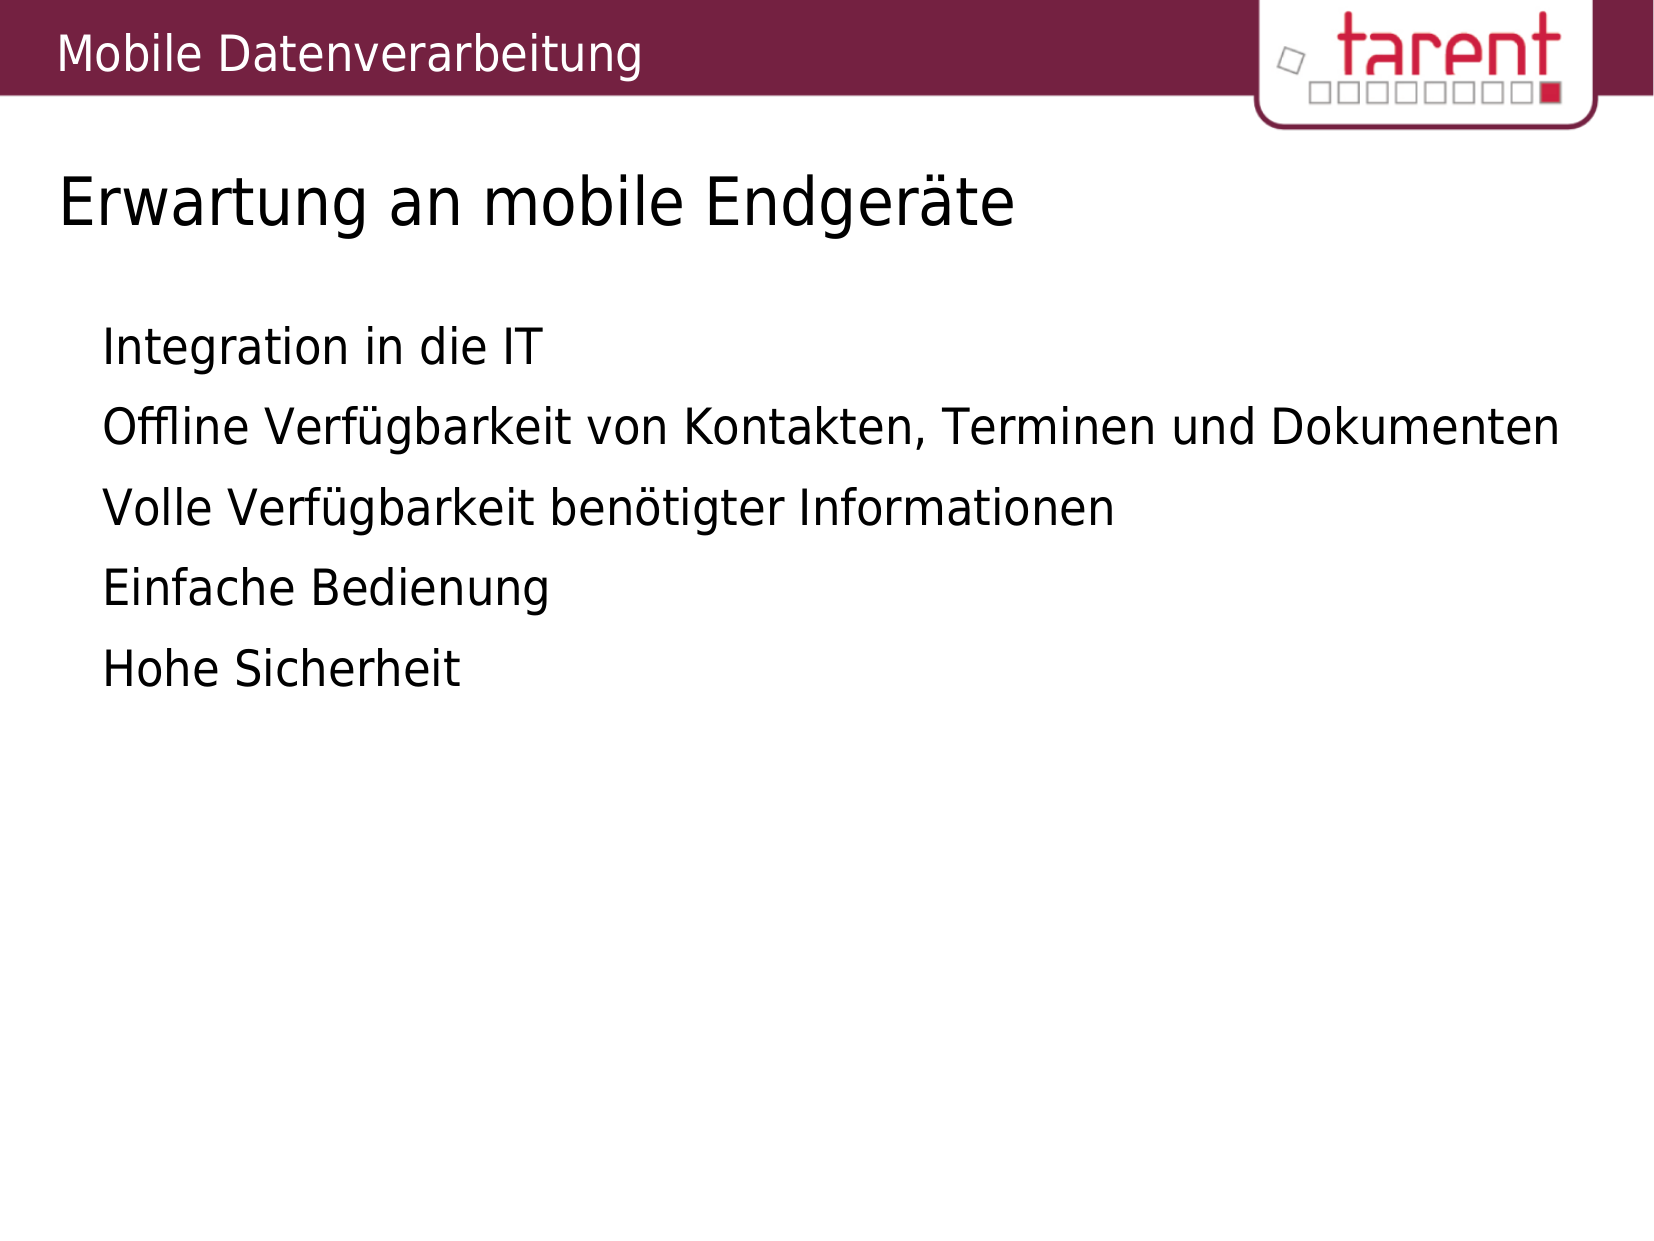

# Erwartung an mobile Endgeräte
Integration in die IT
Offline Verfügbarkeit von Kontakten, Terminen und Dokumenten
Volle Verfügbarkeit benötigter Informationen
Einfache Bedienung
Hohe Sicherheit